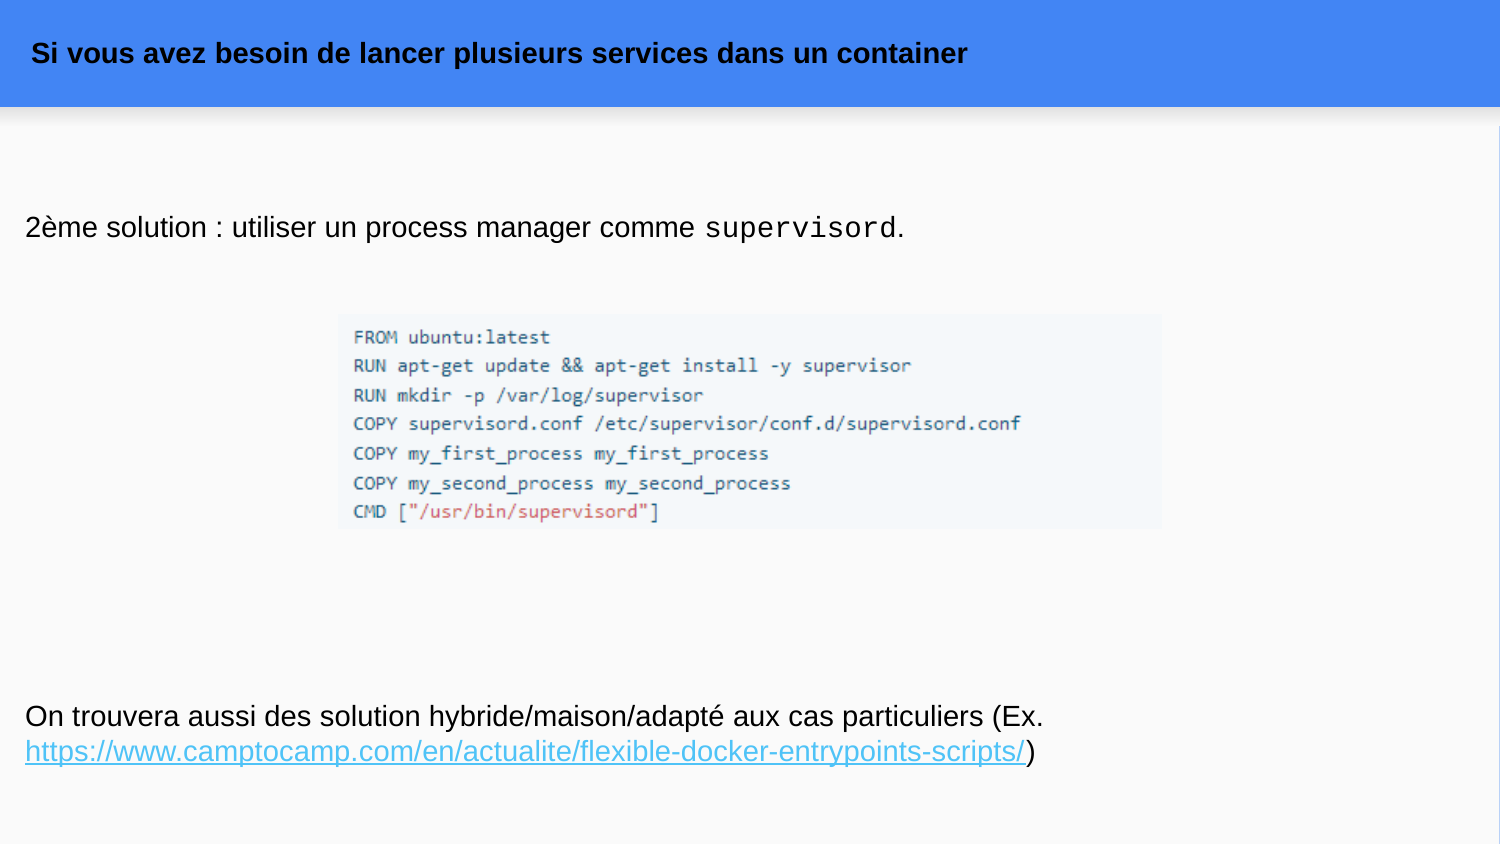

# Si vous avez besoin de lancer plusieurs services dans un container
2ème solution : utiliser un process manager comme supervisord.
On trouvera aussi des solution hybride/maison/adapté aux cas particuliers (Ex. https://www.camptocamp.com/en/actualite/flexible-docker-entrypoints-scripts/)